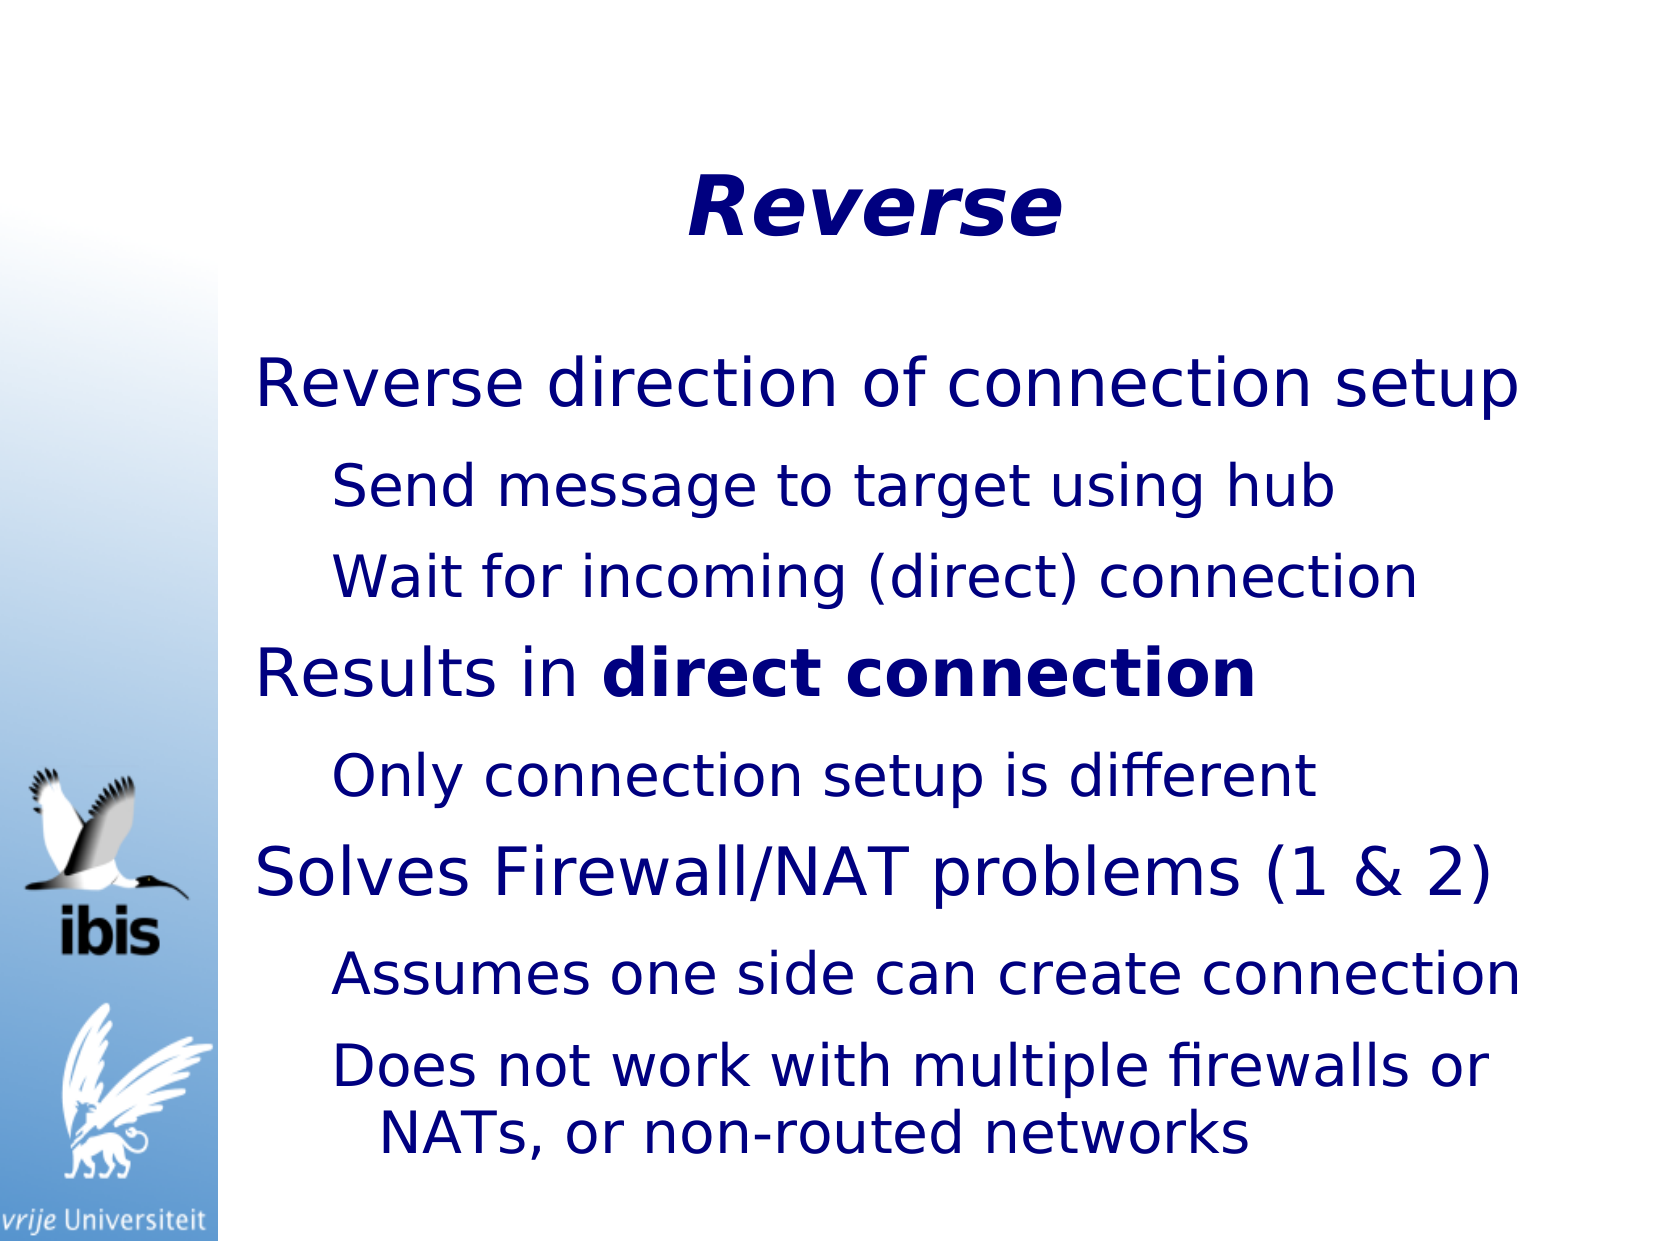

# Reverse
Reverse direction of connection setup
Send message to target using hub
Wait for incoming (direct) connection
Results in direct connection
Only connection setup is different
Solves Firewall/NAT problems (1 & 2)
Assumes one side can create connection
Does not work with multiple firewalls or NATs, or non-routed networks